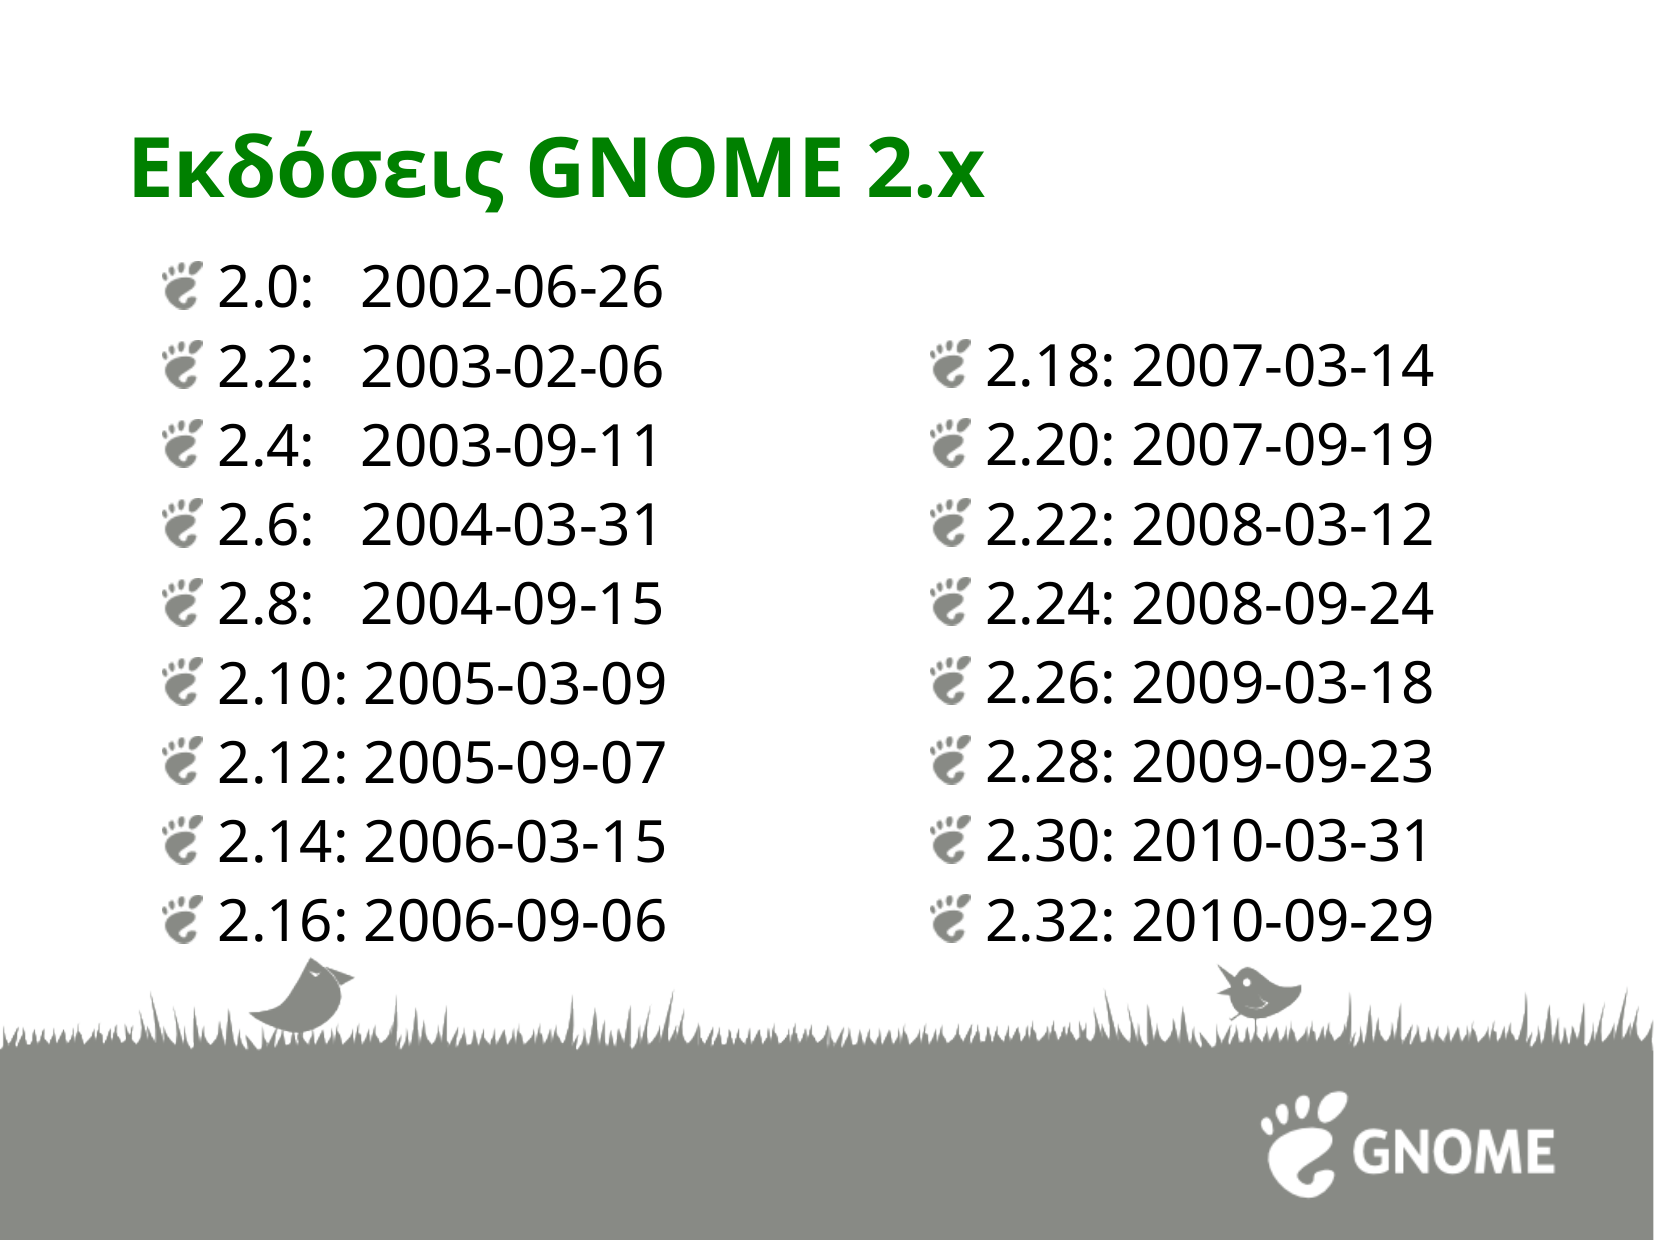

Εκδόσεις GNOME 2.x
 2.0: 2002-06-26
 2.2: 2003-02-06
 2.4: 2003-09-11
 2.6: 2004-03-31
 2.8: 2004-09-15
 2.10: 2005-03-09
 2.12: 2005-09-07
 2.14: 2006-03-15
 2.16: 2006-09-06
 2.18: 2007-03-14
 2.20: 2007-09-19
 2.22: 2008-03-12
 2.24: 2008-09-24
 2.26: 2009-03-18
 2.28: 2009-09-23
 2.30: 2010-03-31
 2.32: 2010-09-29